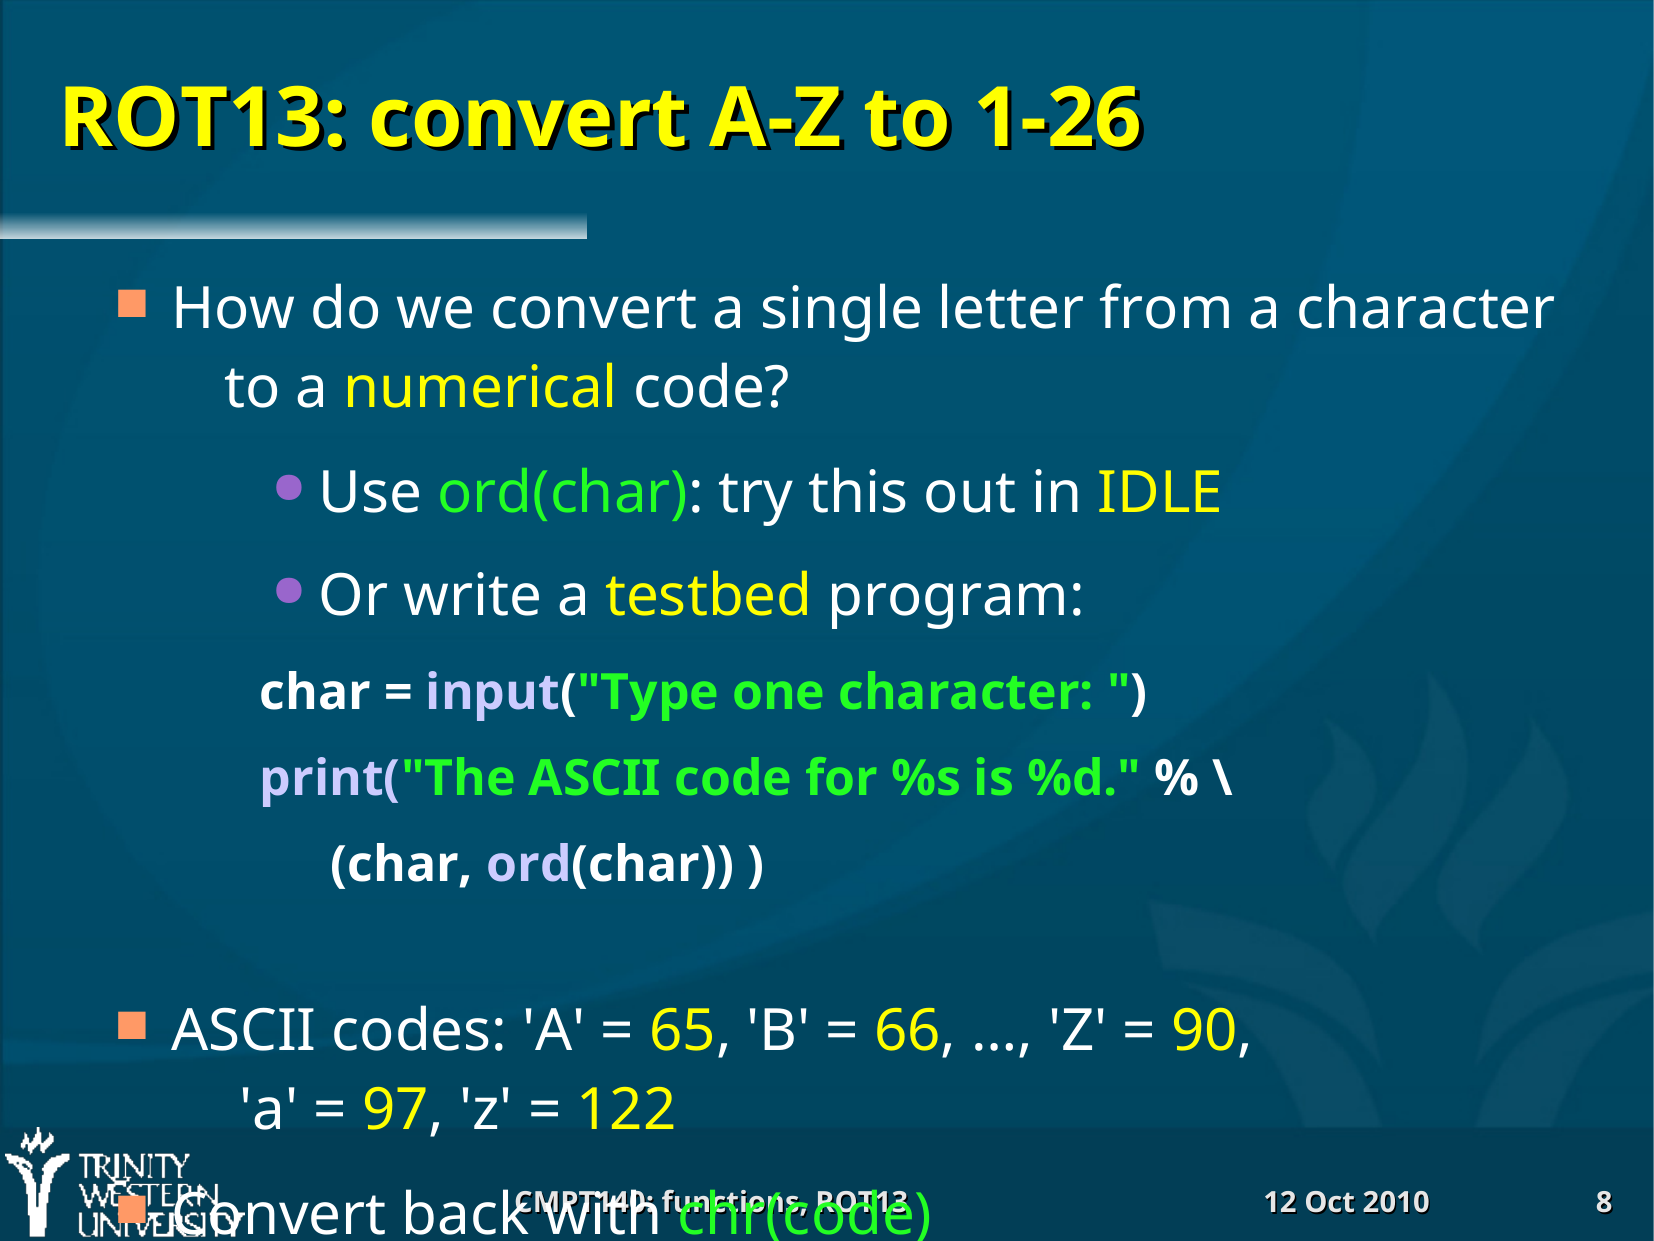

# ROT13: convert A-Z to 1-26
How do we convert a single letter from a character to a numerical code?
Use ord(char): try this out in IDLE
Or write a testbed program:
char = input("Type one character: ")
print("The ASCII code for %s is %d." % \
(char, ord(char)) )
ASCII codes: 'A' = 65, 'B' = 66, …, 'Z' = 90,
 'a' = 97, 'z' = 122
Convert back with chr(code)
CMPT140: functions, ROT13
12 Oct 2010
8